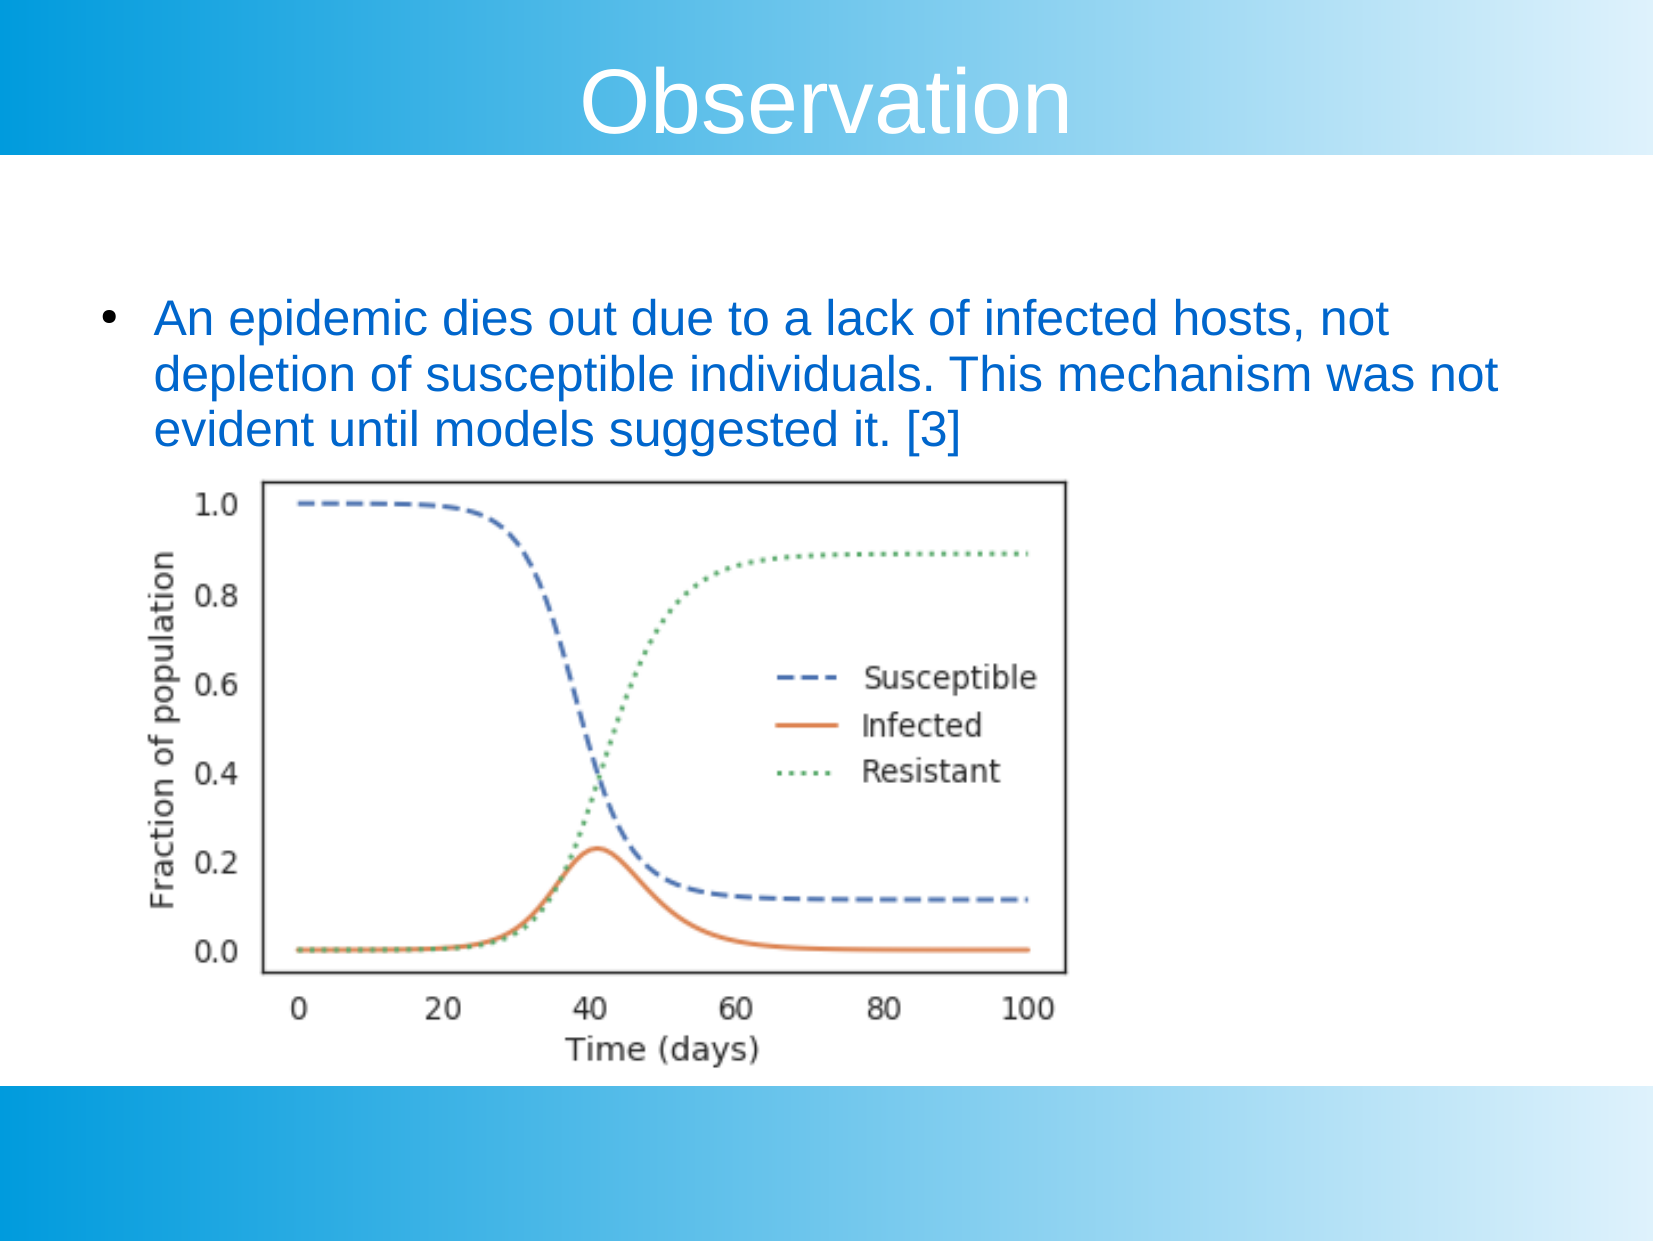

# Observation
An epidemic dies out due to a lack of infected hosts, not depletion of susceptible individuals. This mechanism was not evident until models suggested it. [3]